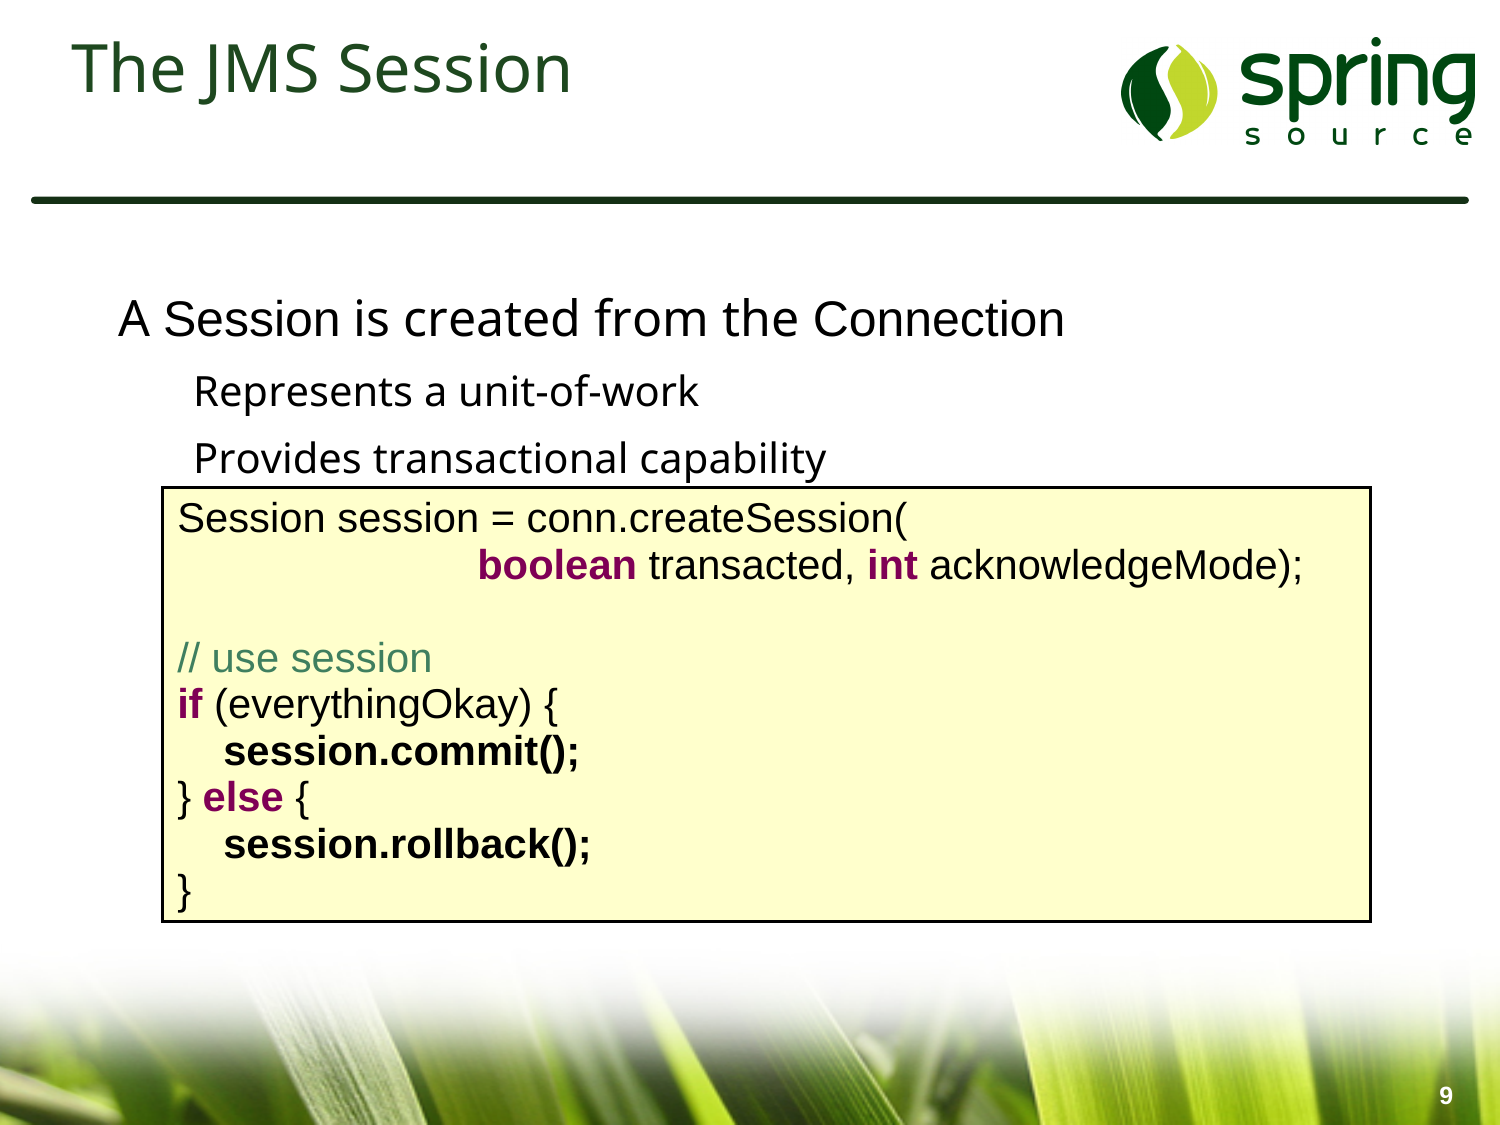

# The JMS Session
A Session is created from the Connection
Represents a unit-of-work
Provides transactional capability
Session session = conn.createSession(
		boolean transacted, int acknowledgeMode);
// use session
if (everythingOkay) {
 session.commit();
} else {
 session.rollback();
}